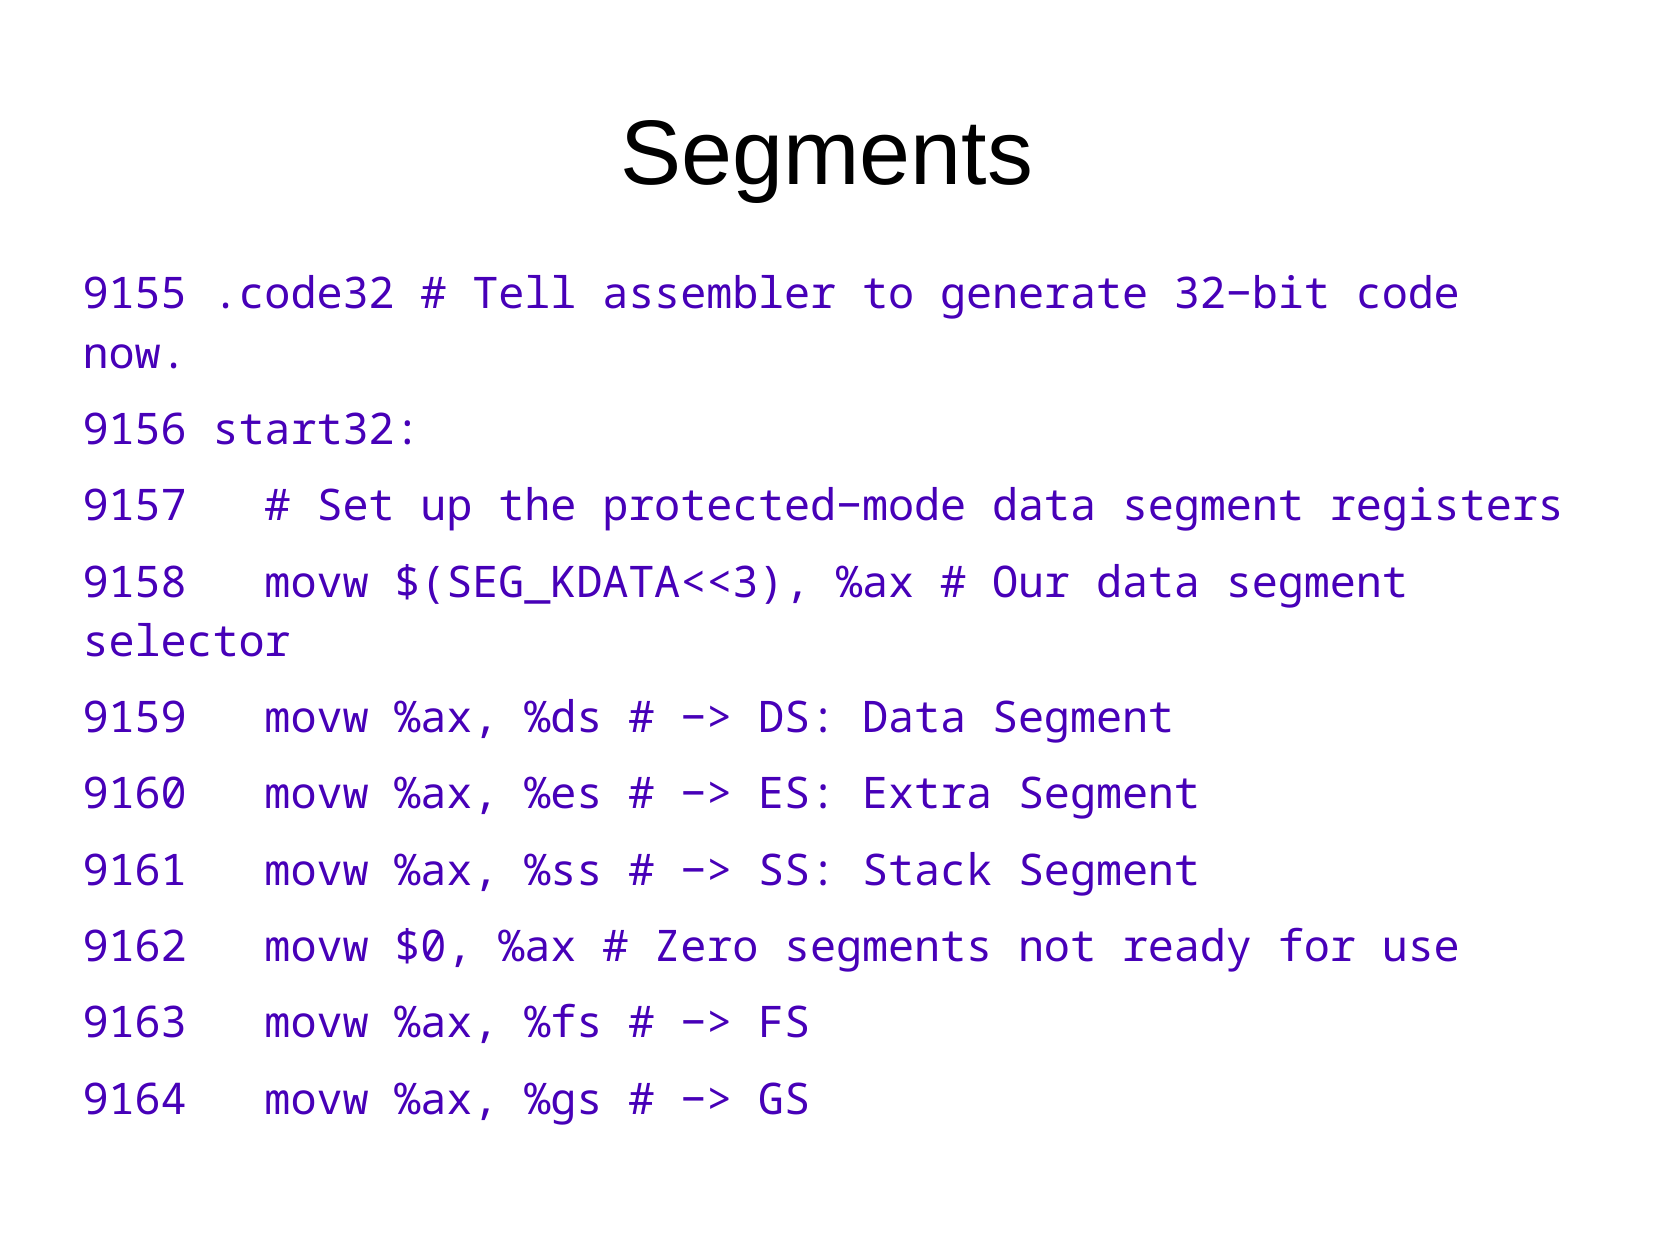

Segments
# 9155 .code32 # Tell assembler to generate 32−bit code now.
9156 start32:
9157 # Set up the protected−mode data segment registers
9158 movw $(SEG_KDATA<<3), %ax # Our data segment selector
9159 movw %ax, %ds # −> DS: Data Segment
9160 movw %ax, %es # −> ES: Extra Segment
9161 movw %ax, %ss # −> SS: Stack Segment
9162 movw $0, %ax # Zero segments not ready for use
9163 movw %ax, %fs # −> FS
9164 movw %ax, %gs # −> GS